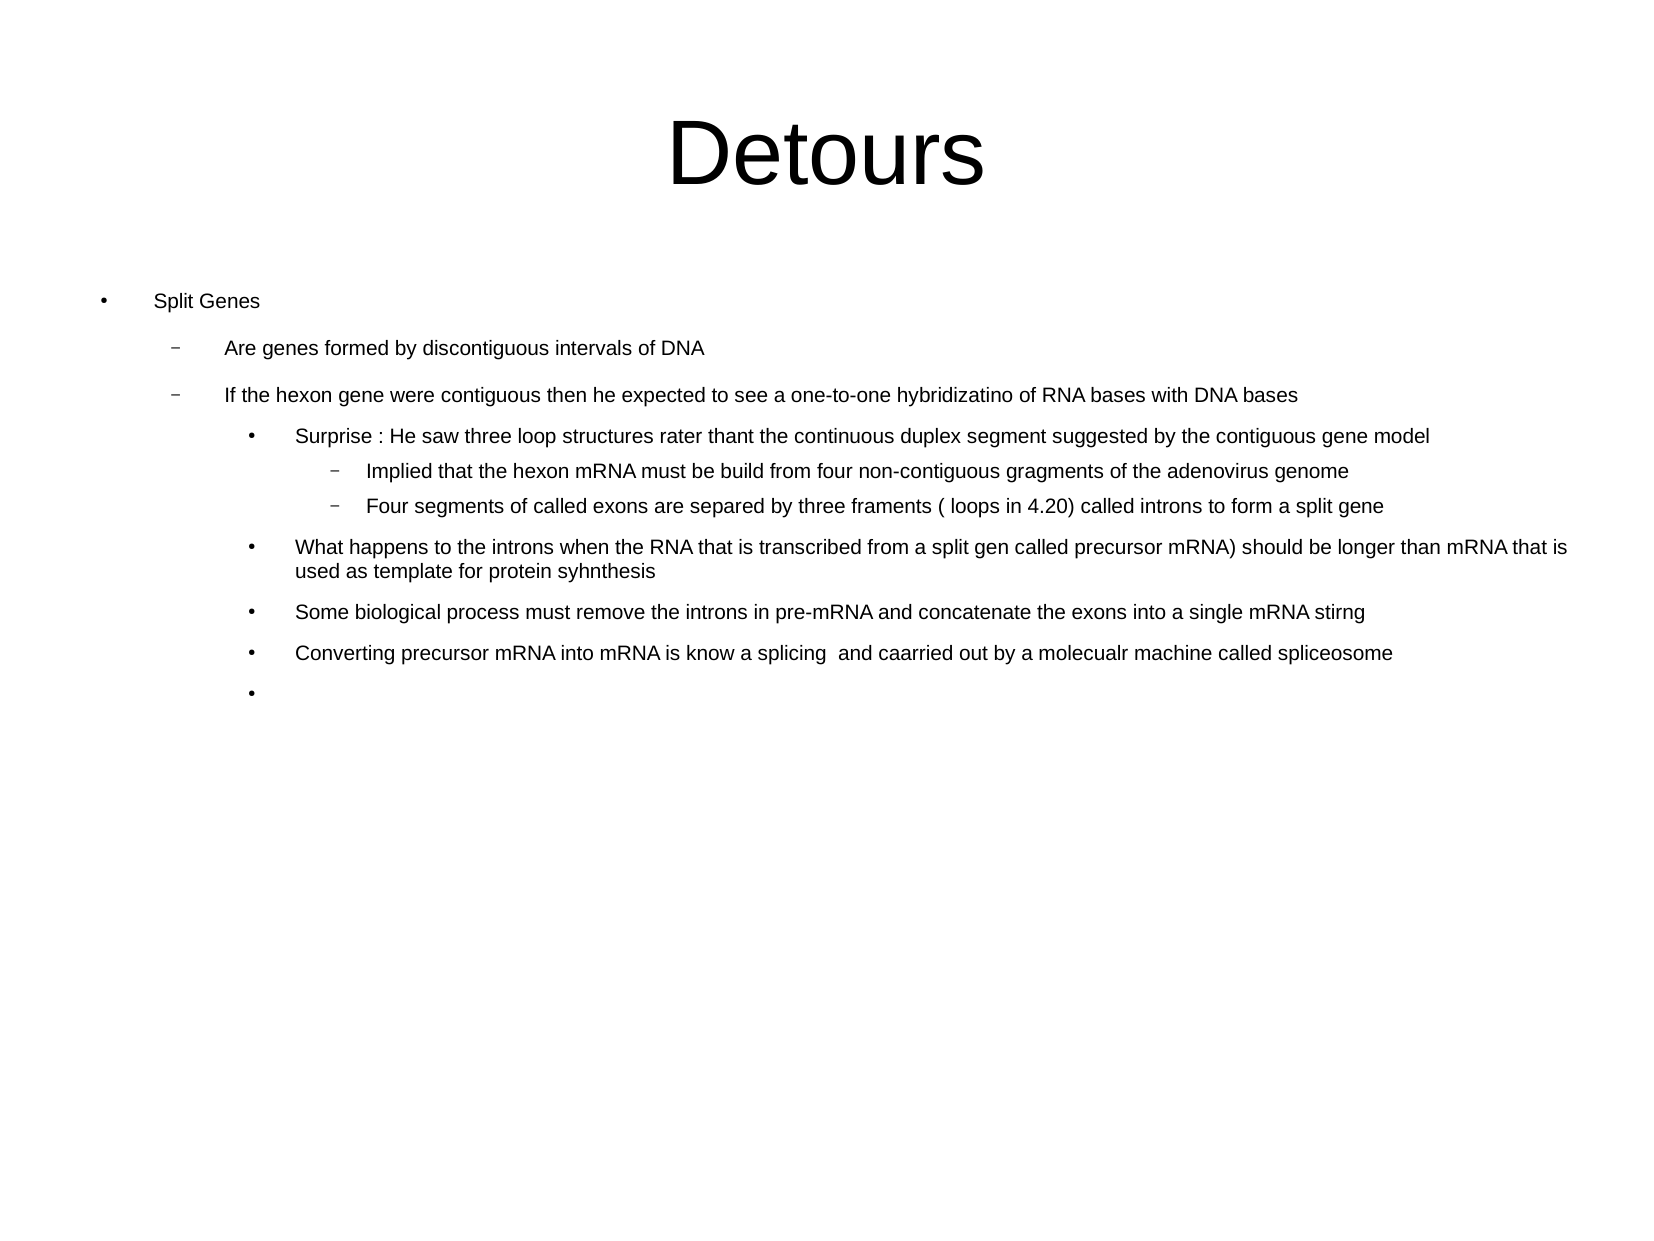

# Detours
Split Genes
Are genes formed by discontiguous intervals of DNA
If the hexon gene were contiguous then he expected to see a one-to-one hybridizatino of RNA bases with DNA bases
Surprise : He saw three loop structures rater thant the continuous duplex segment suggested by the contiguous gene model
Implied that the hexon mRNA must be build from four non-contiguous gragments of the adenovirus genome
Four segments of called exons are separed by three framents ( loops in 4.20) called introns to form a split gene
What happens to the introns when the RNA that is transcribed from a split gen called precursor mRNA) should be longer than mRNA that is used as template for protein syhnthesis
Some biological process must remove the introns in pre-mRNA and concatenate the exons into a single mRNA stirng
Converting precursor mRNA into mRNA is know a splicing and caarried out by a molecualr machine called spliceosome